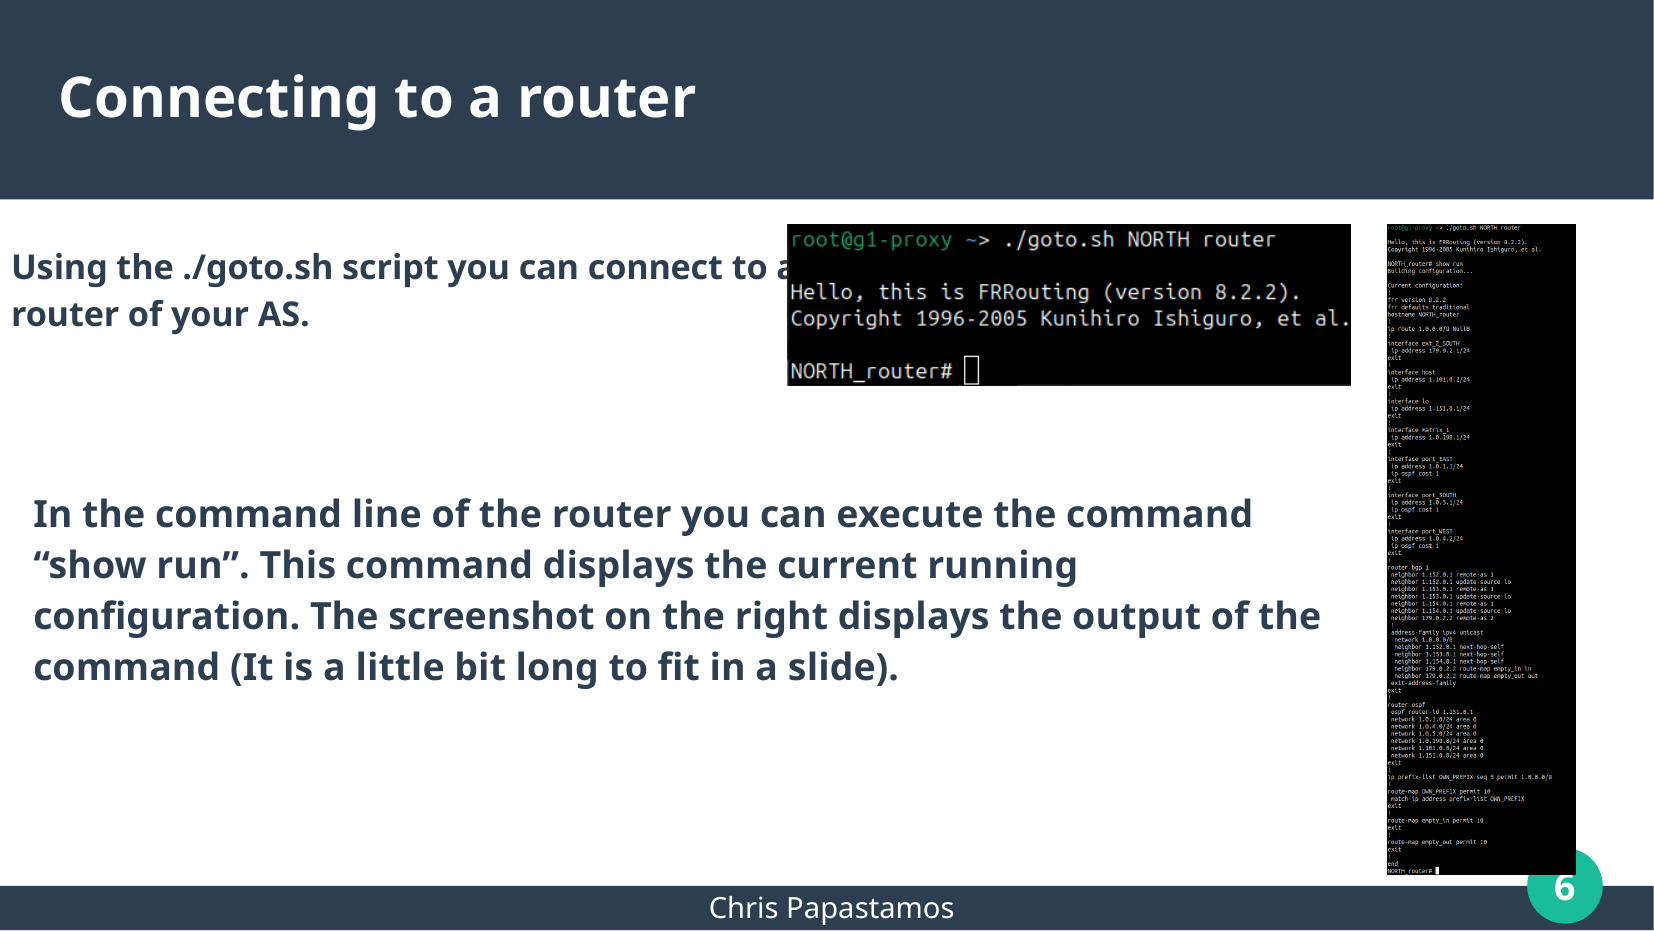

# Connecting to a router
Using the ./goto.sh script you can connect to a router of your AS.
In the command line of the router you can execute the command “show run”. This command displays the current running configuration. The screenshot on the right displays the output of the command (It is a little bit long to fit in a slide).
Chris Papastamos